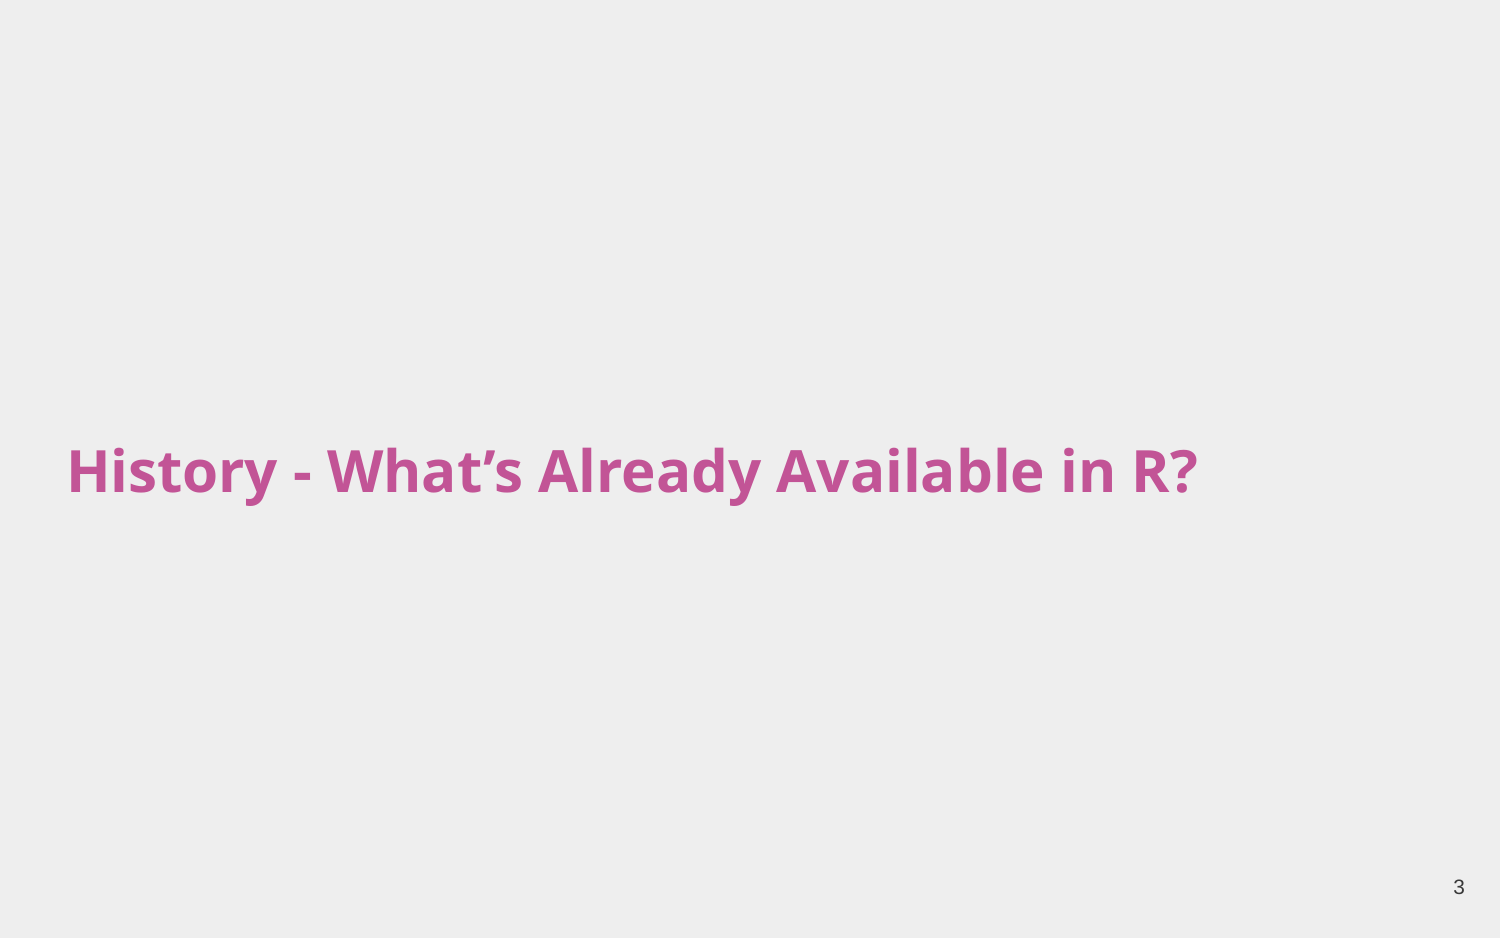

# History - What’s Already Available in R?